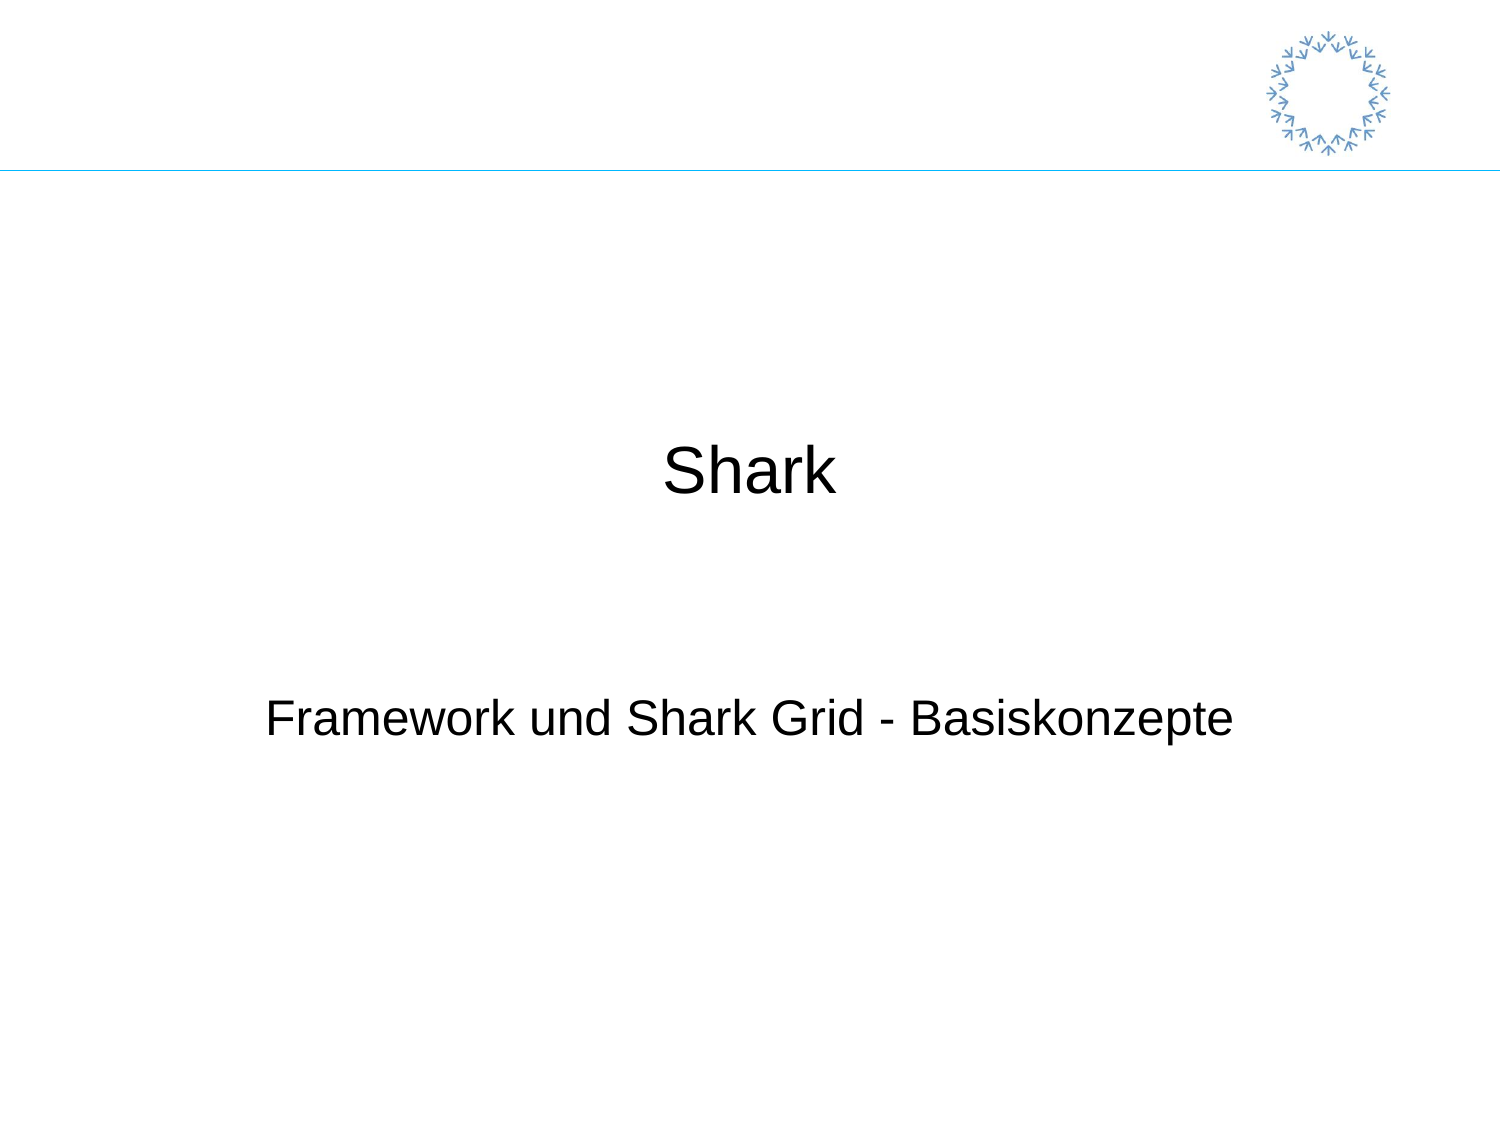

# Shark
Framework und Shark Grid - Basiskonzepte